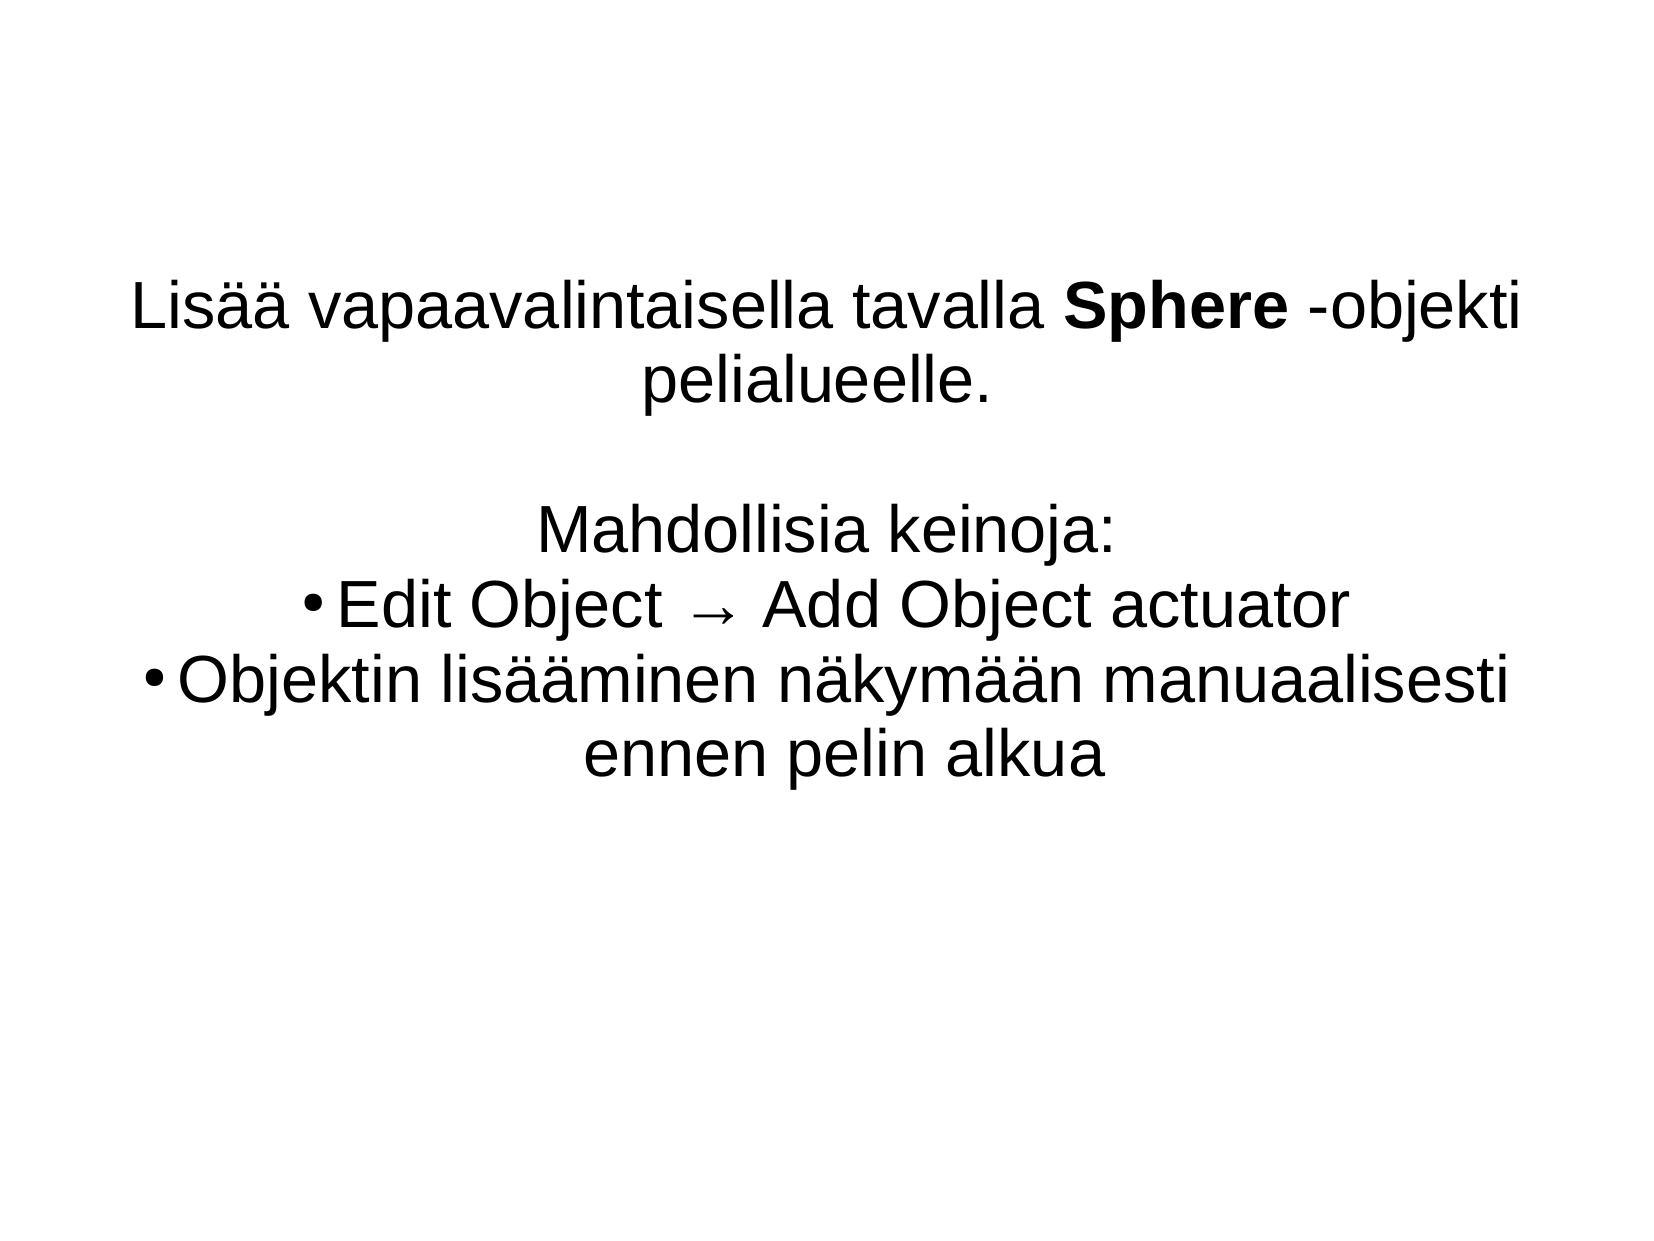

# Lisää vapaavalintaisella tavalla Sphere -objekti pelialueelle.
Mahdollisia keinoja:
Edit Object → Add Object actuator
Objektin lisääminen näkymään manuaalisesti ennen pelin alkua